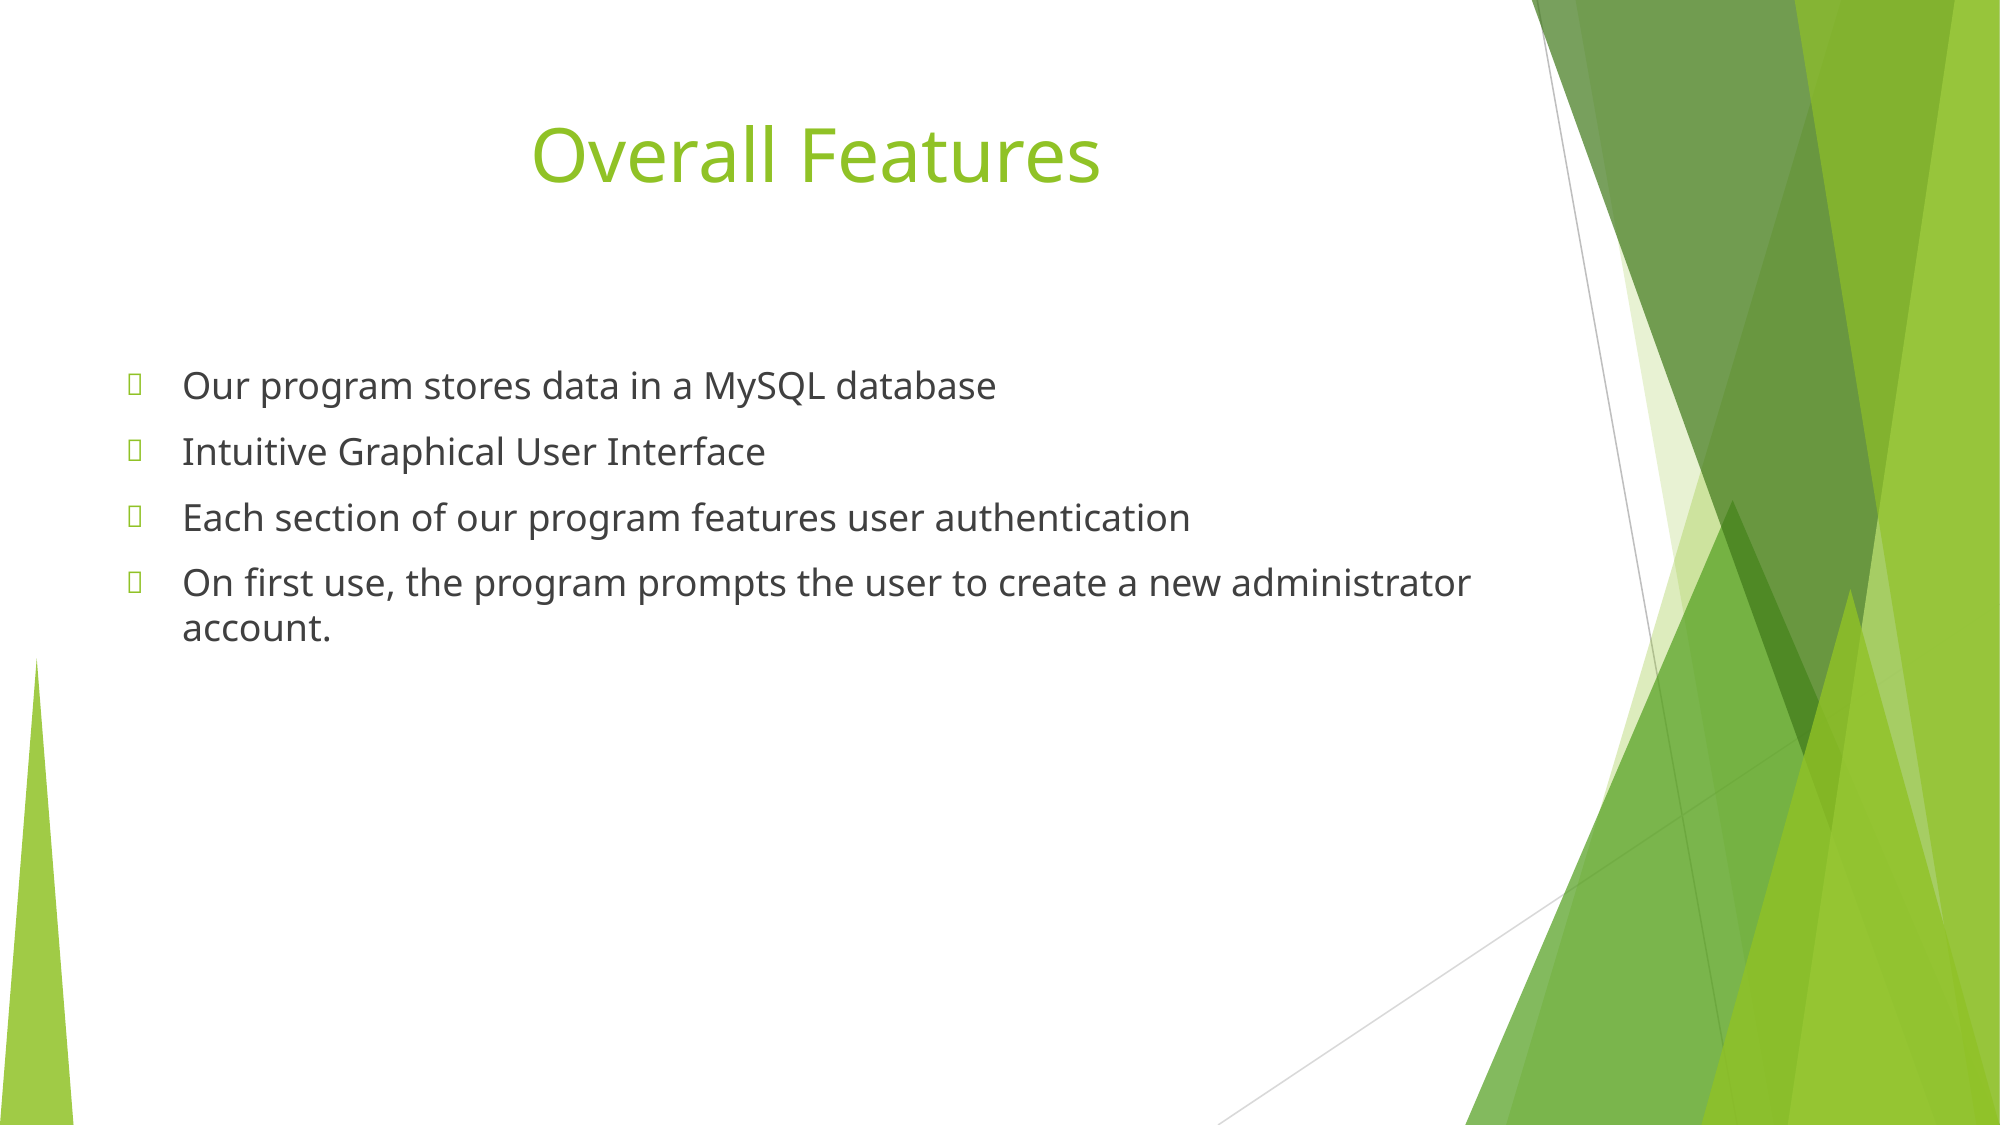

# Overall Features
Our program stores data in a MySQL database
Intuitive Graphical User Interface
Each section of our program features user authentication
On first use, the program prompts the user to create a new administrator account.